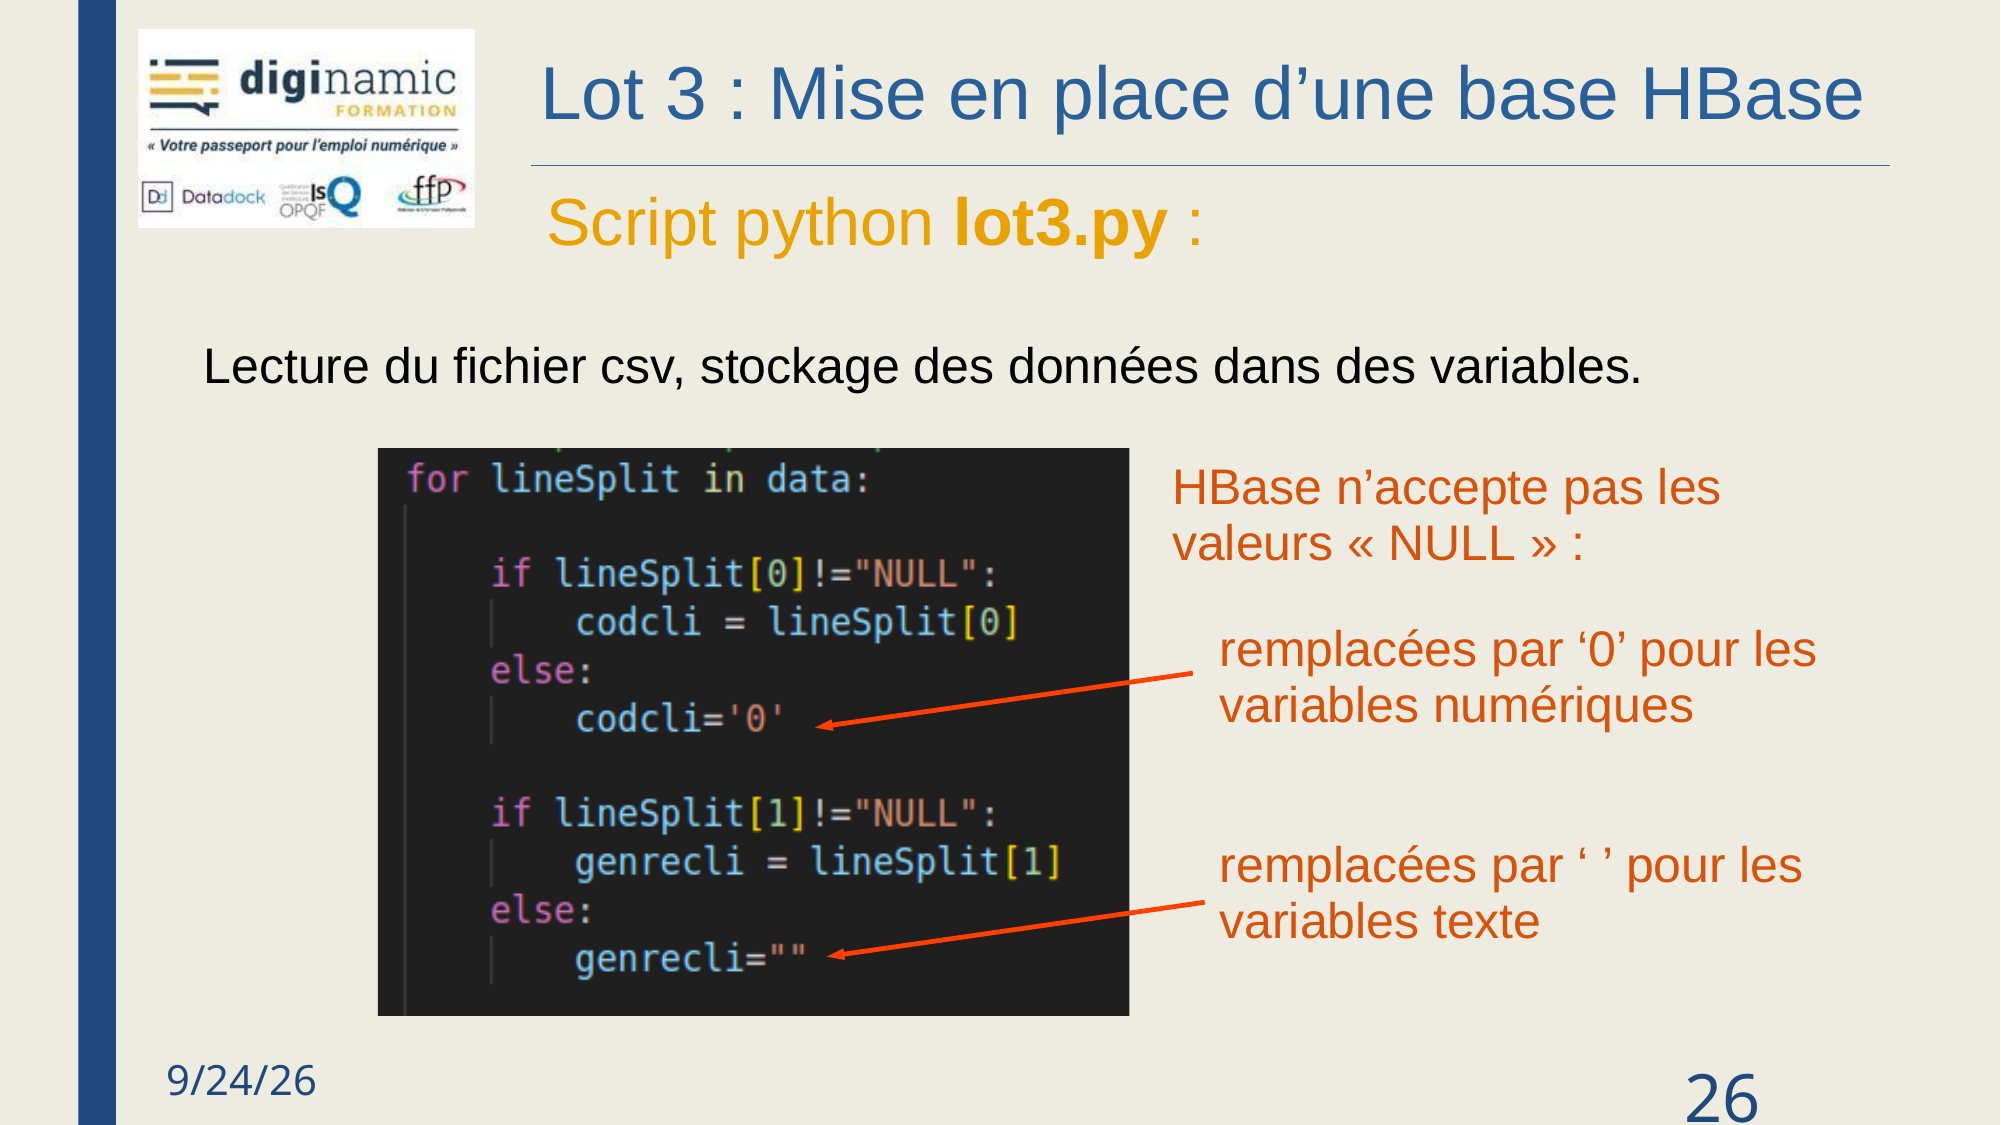

# Lot 3 : Mise en place d’une base HBase
Script python lot3.py :
Lecture du fichier csv, stockage des données dans des variables.
HBase n’accepte pas les valeurs « NULL » :
remplacées par ‘0’ pour les variables numériques
remplacées par ‘ ’ pour les variables texte
25